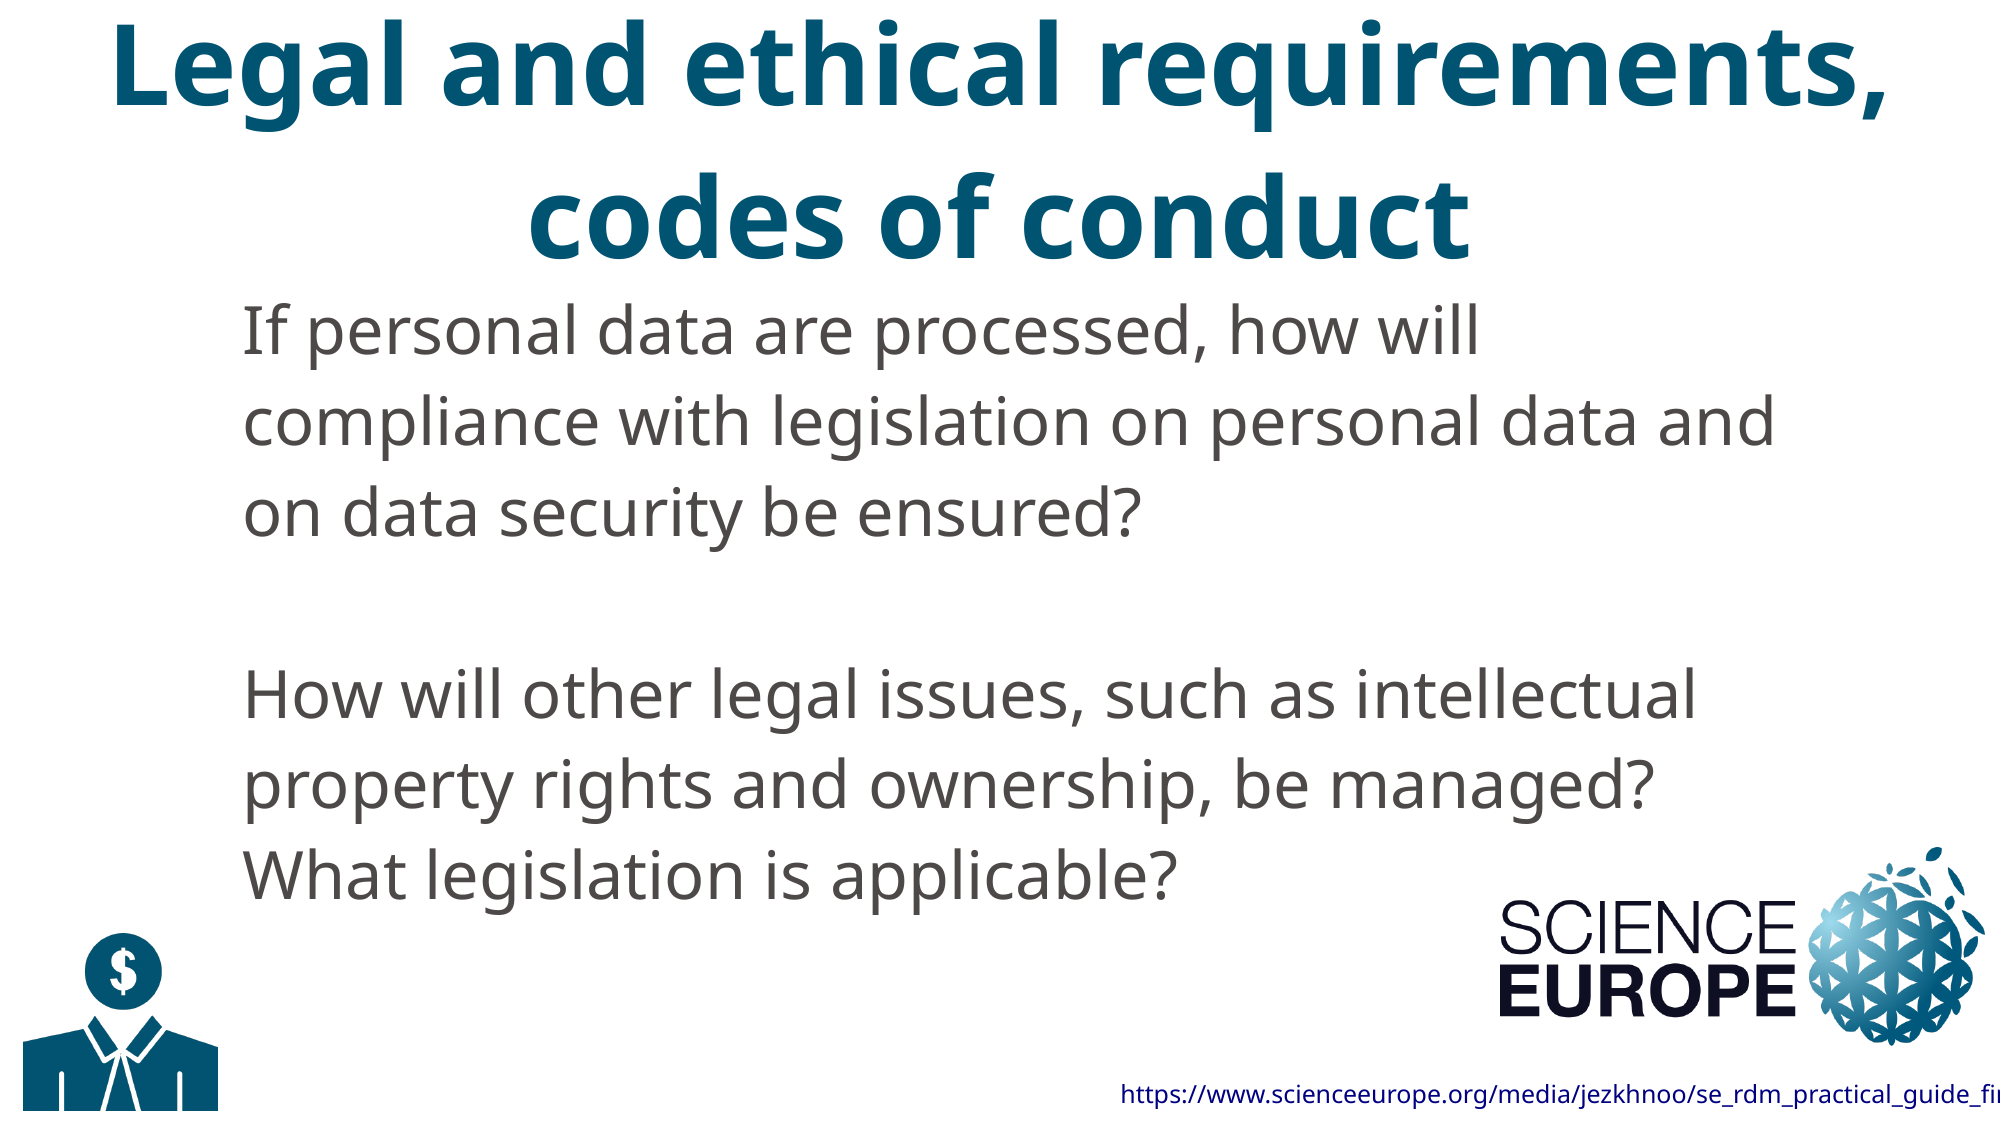

# Legal and ethical requirements, codes of conduct
If personal data are processed, how will compliance with legislation on personal data and on data security be ensured?
How will other legal issues, such as intellectual property rights and ownership, be managed? What legislation is applicable?
https://www.scienceeurope.org/media/jezkhnoo/se_rdm_practical_guide_final.pdf